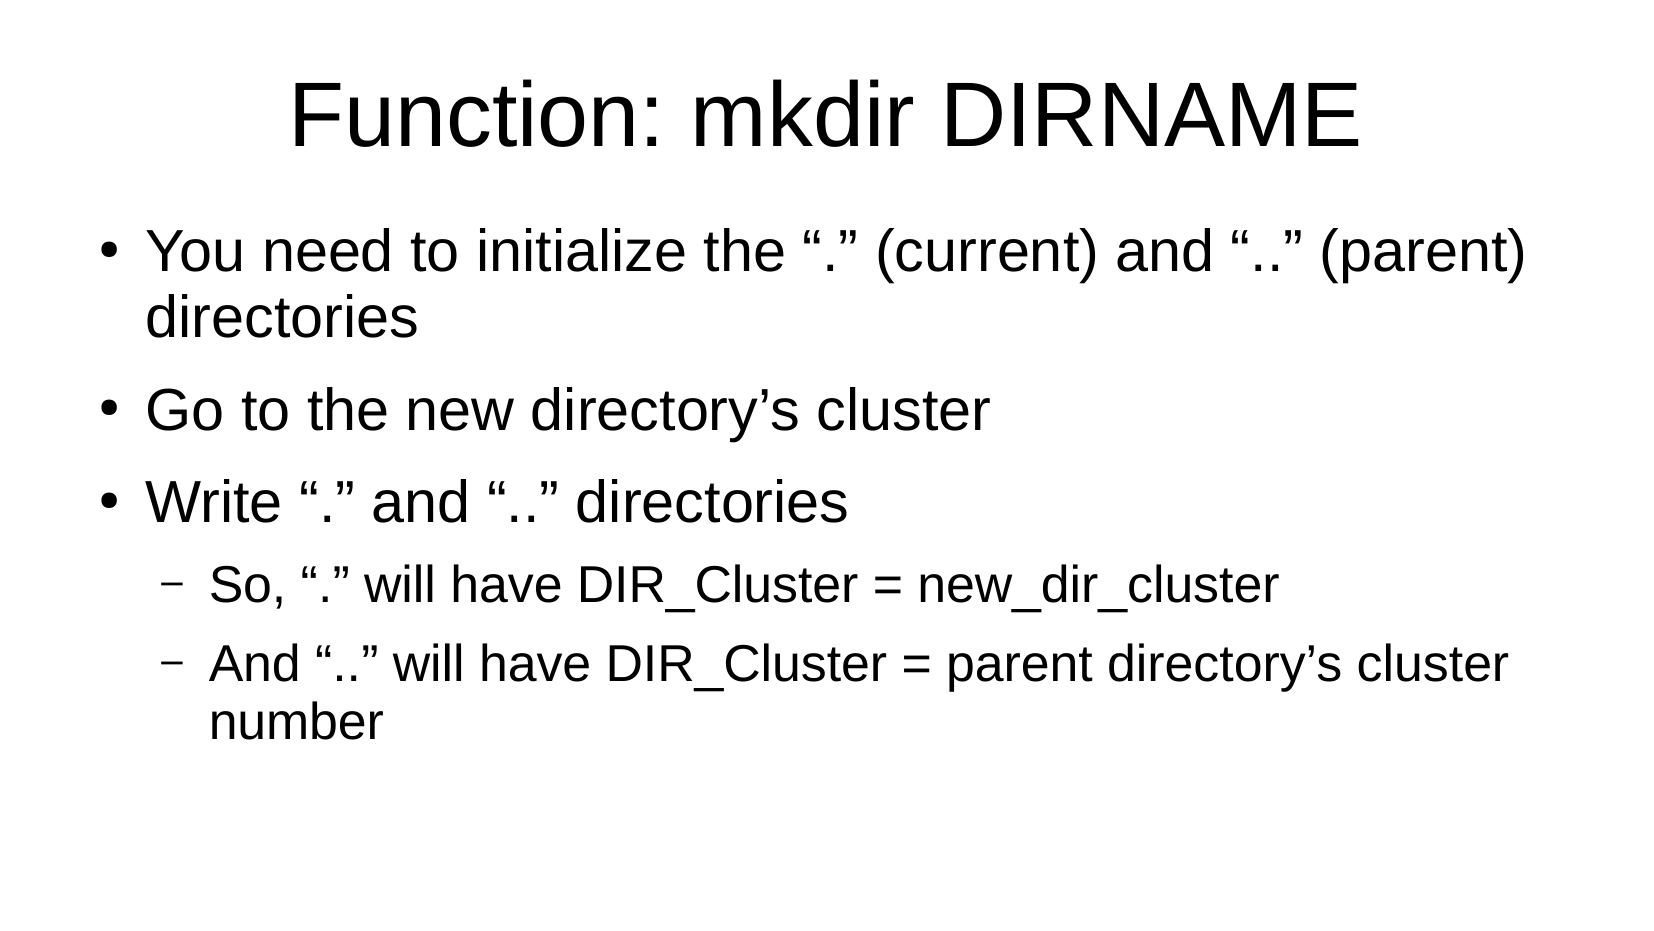

# Function: mkdir DIRNAME
You need to initialize the “.” (current) and “..” (parent) directories
Go to the new directory’s cluster
Write “.” and “..” directories
So, “.” will have DIR_Cluster = new_dir_cluster
And “..” will have DIR_Cluster = parent directory’s cluster number